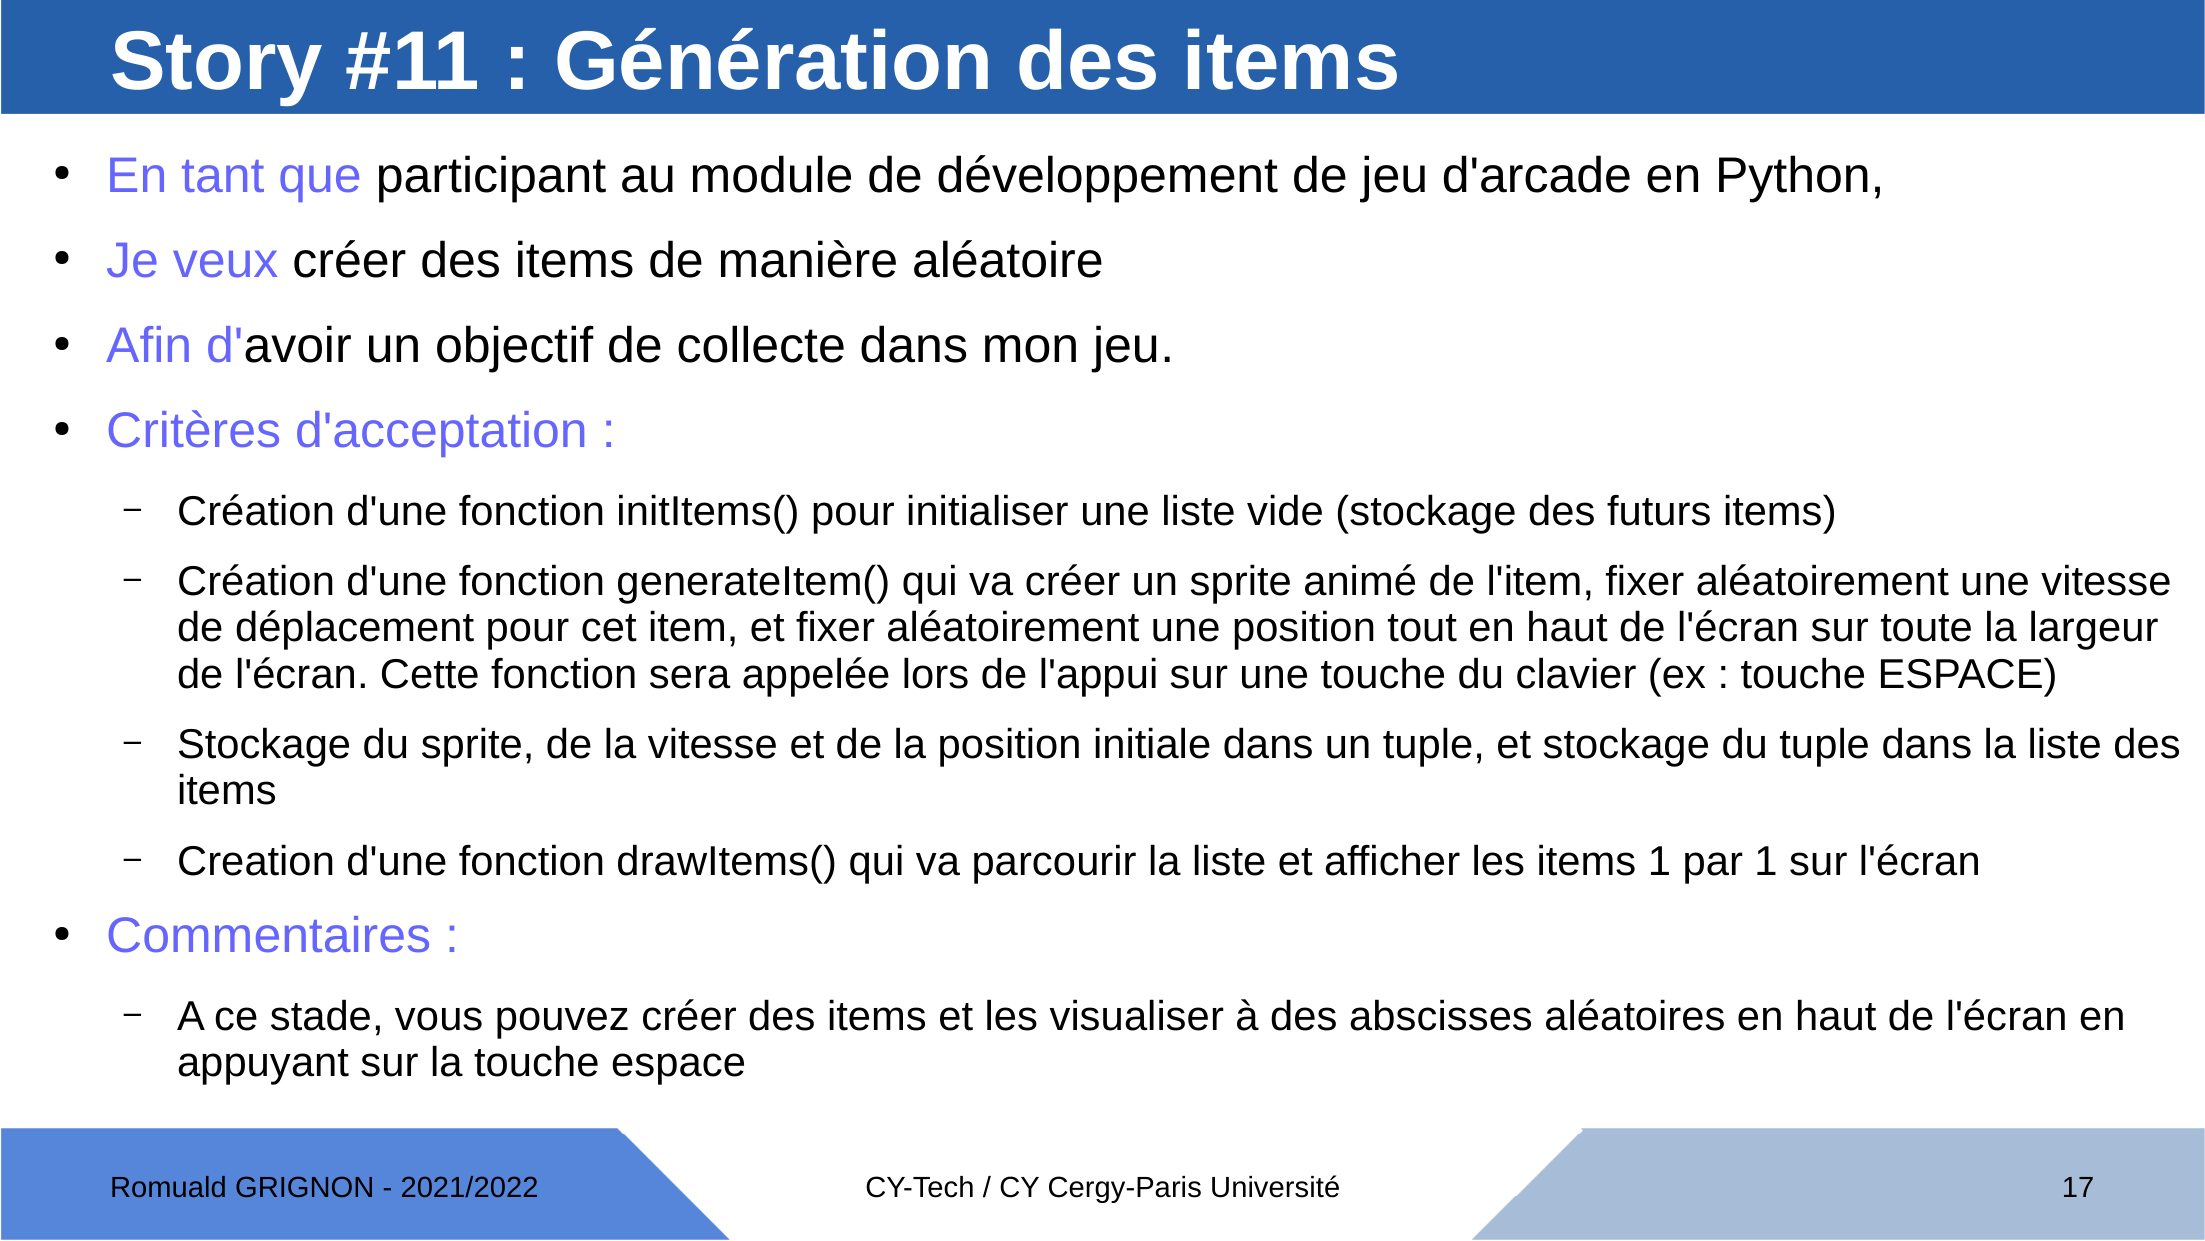

# Story #11 : Génération des items
En tant que participant au module de développement de jeu d'arcade en Python,
Je veux créer des items de manière aléatoire
Afin d'avoir un objectif de collecte dans mon jeu.
Critères d'acceptation :
Création d'une fonction initItems() pour initialiser une liste vide (stockage des futurs items)
Création d'une fonction generateItem() qui va créer un sprite animé de l'item, fixer aléatoirement une vitesse de déplacement pour cet item, et fixer aléatoirement une position tout en haut de l'écran sur toute la largeur de l'écran. Cette fonction sera appelée lors de l'appui sur une touche du clavier (ex : touche ESPACE)
Stockage du sprite, de la vitesse et de la position initiale dans un tuple, et stockage du tuple dans la liste des items
Creation d'une fonction drawItems() qui va parcourir la liste et afficher les items 1 par 1 sur l'écran
Commentaires :
A ce stade, vous pouvez créer des items et les visualiser à des abscisses aléatoires en haut de l'écran en appuyant sur la touche espace
Romuald GRIGNON - 2021/2022
CY-Tech / CY Cergy-Paris Université
17